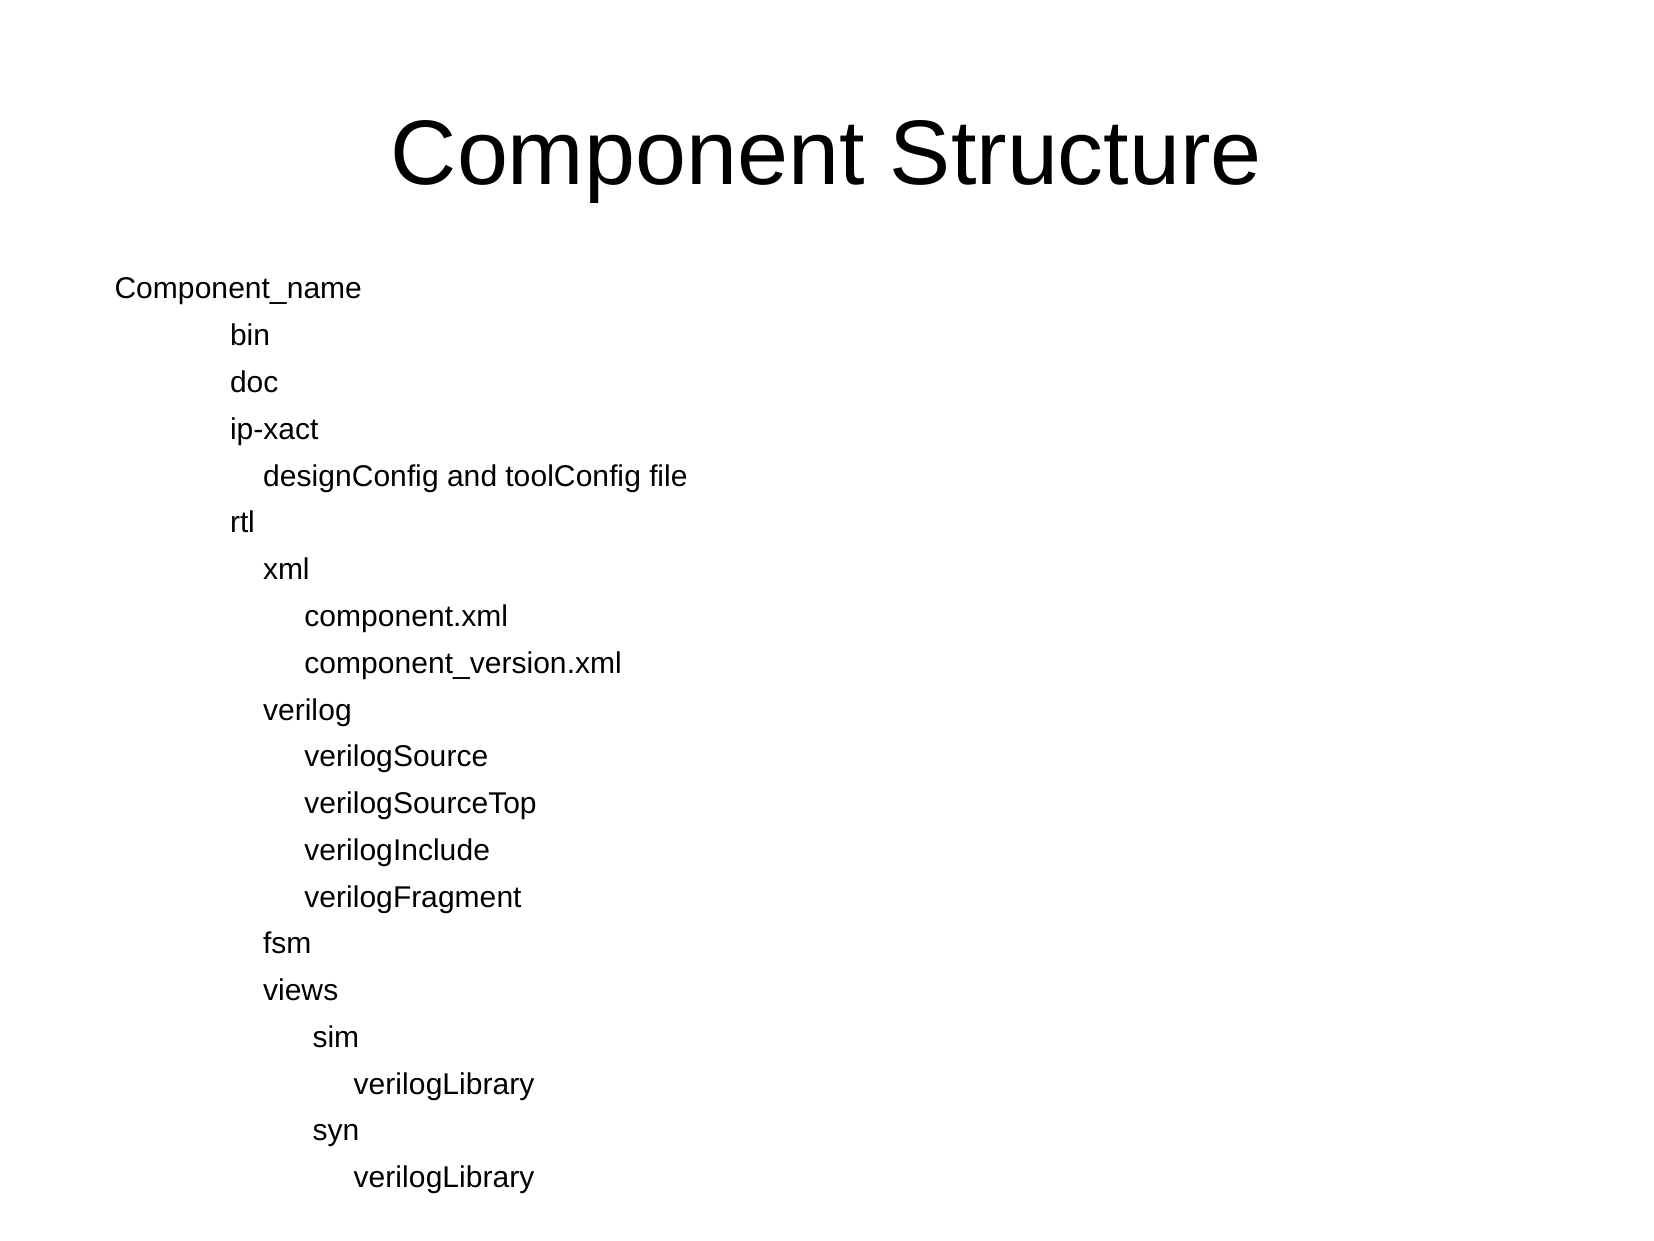

# Component Structure
Component_name
 bin
 doc
 ip-xact
 designConfig and toolConfig file
 rtl
 xml
 component.xml
 component_version.xml
 verilog
 verilogSource
 verilogSourceTop
 verilogInclude
 verilogFragment
 fsm
 views
 sim
 verilogLibrary
 syn
 verilogLibrary